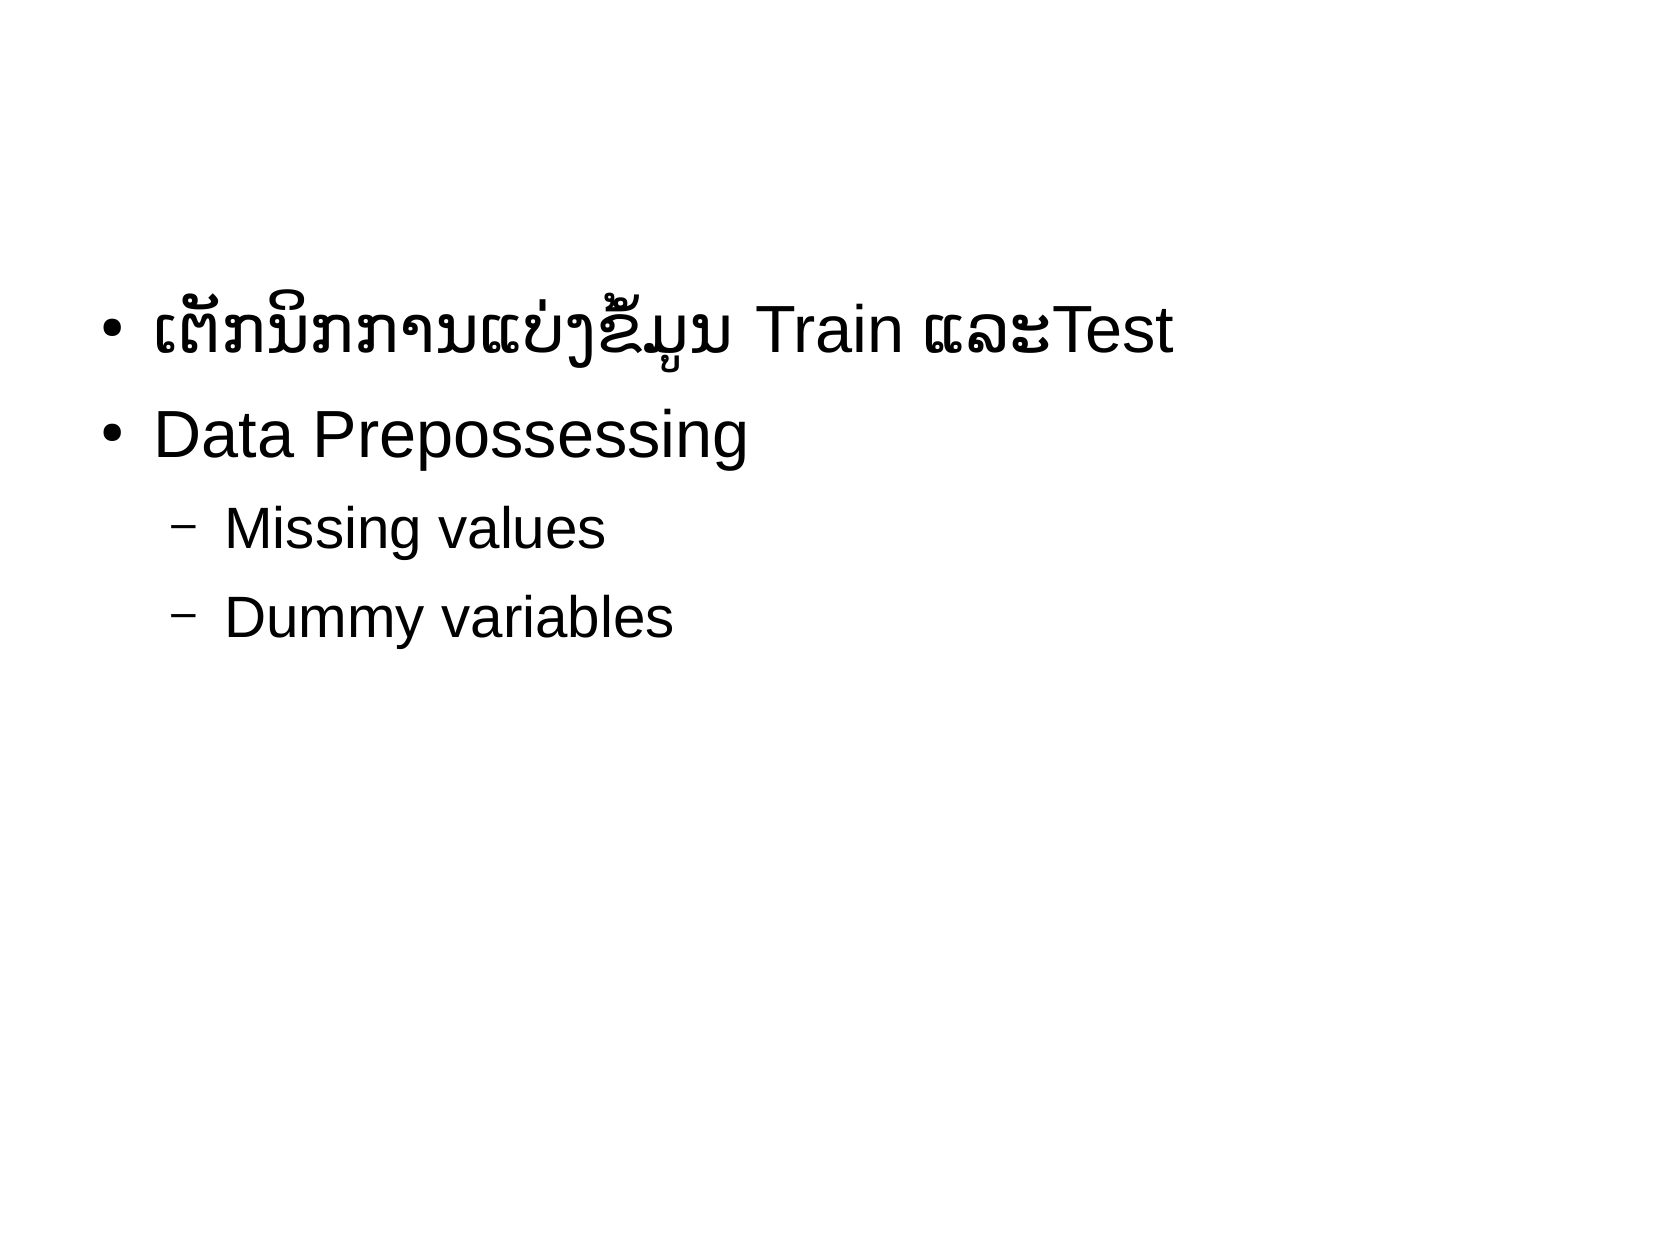

#
ເຕັກນິກການແບ່ງຂໍ້ມູນ Train ແລະTest
Data Prepossessing
Missing values
Dummy variables